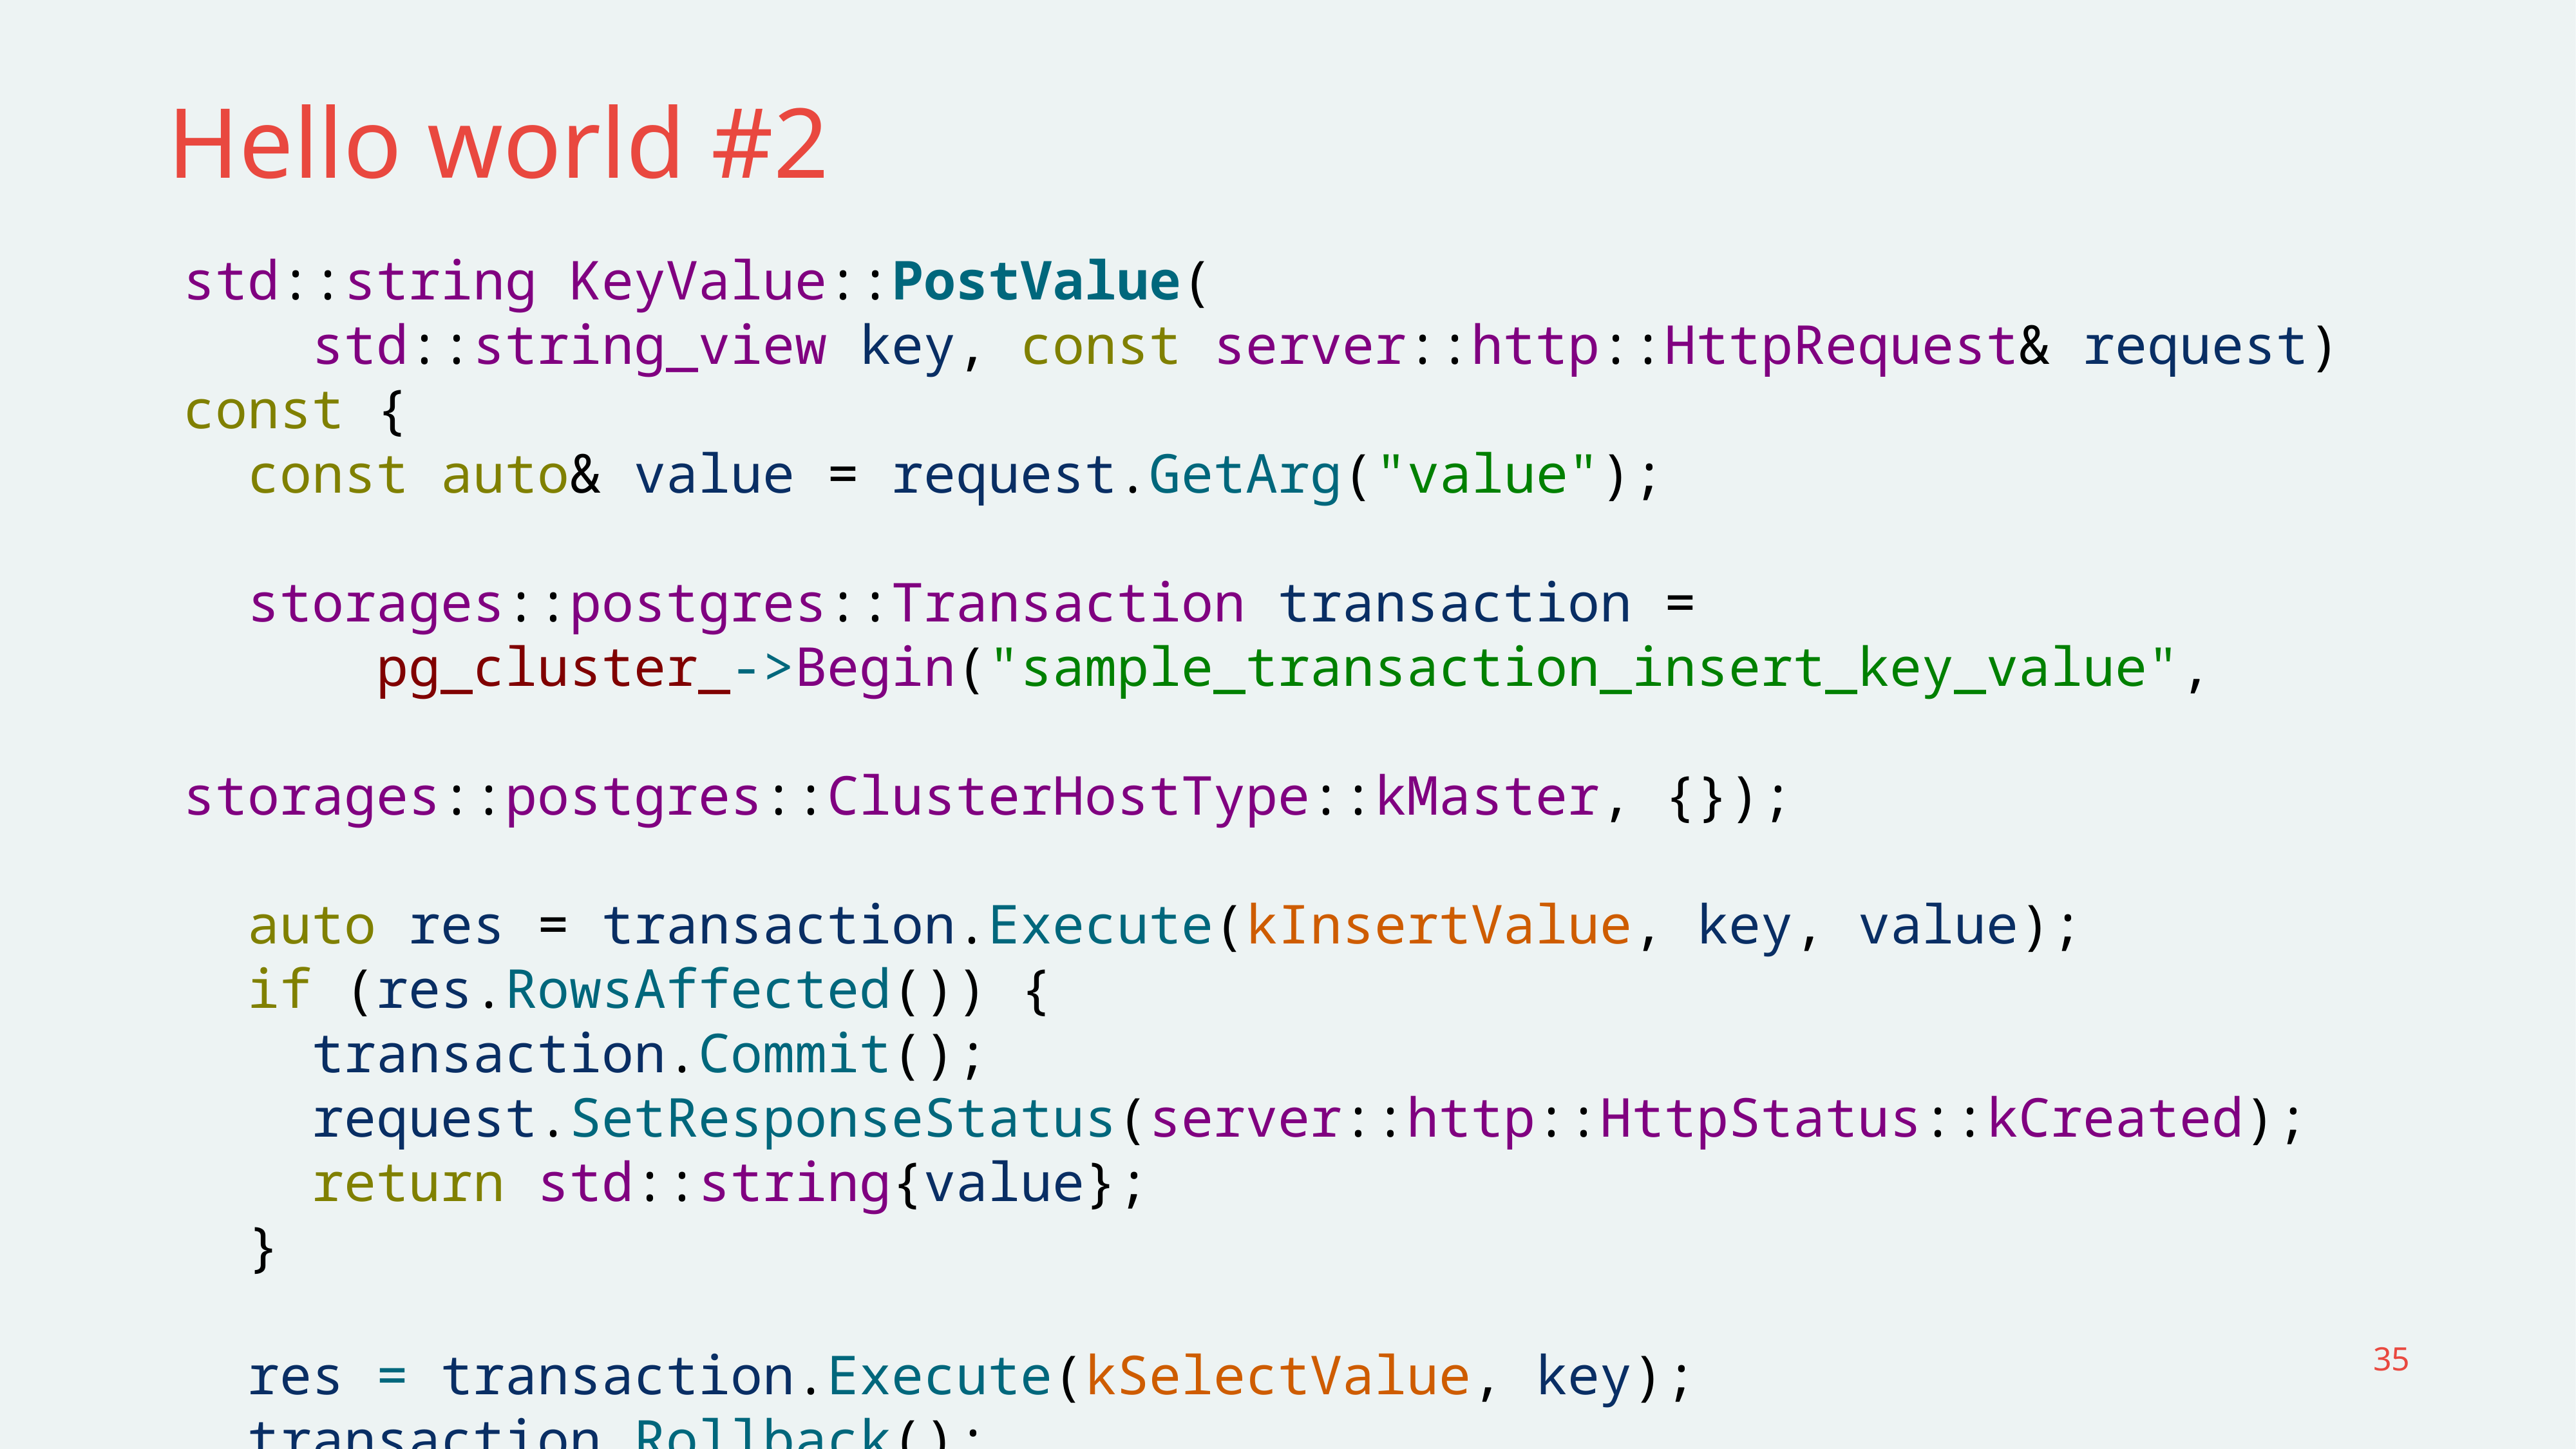

# Hello world #2
std::string KeyValue::PostValue(
 std::string_view key, const server::http::HttpRequest& request) const {
 const auto& value = request.GetArg("value");
 storages::postgres::Transaction transaction =
 pg_cluster_->Begin("sample_transaction_insert_key_value",
 storages::postgres::ClusterHostType::kMaster, {});
 auto res = transaction.Execute(kInsertValue, key, value);
 if (res.RowsAffected()) {
 transaction.Commit();
 request.SetResponseStatus(server::http::HttpStatus::kCreated);
 return std::string{value};
 }
 res = transaction.Execute(kSelectValue, key);
 transaction.Rollback();